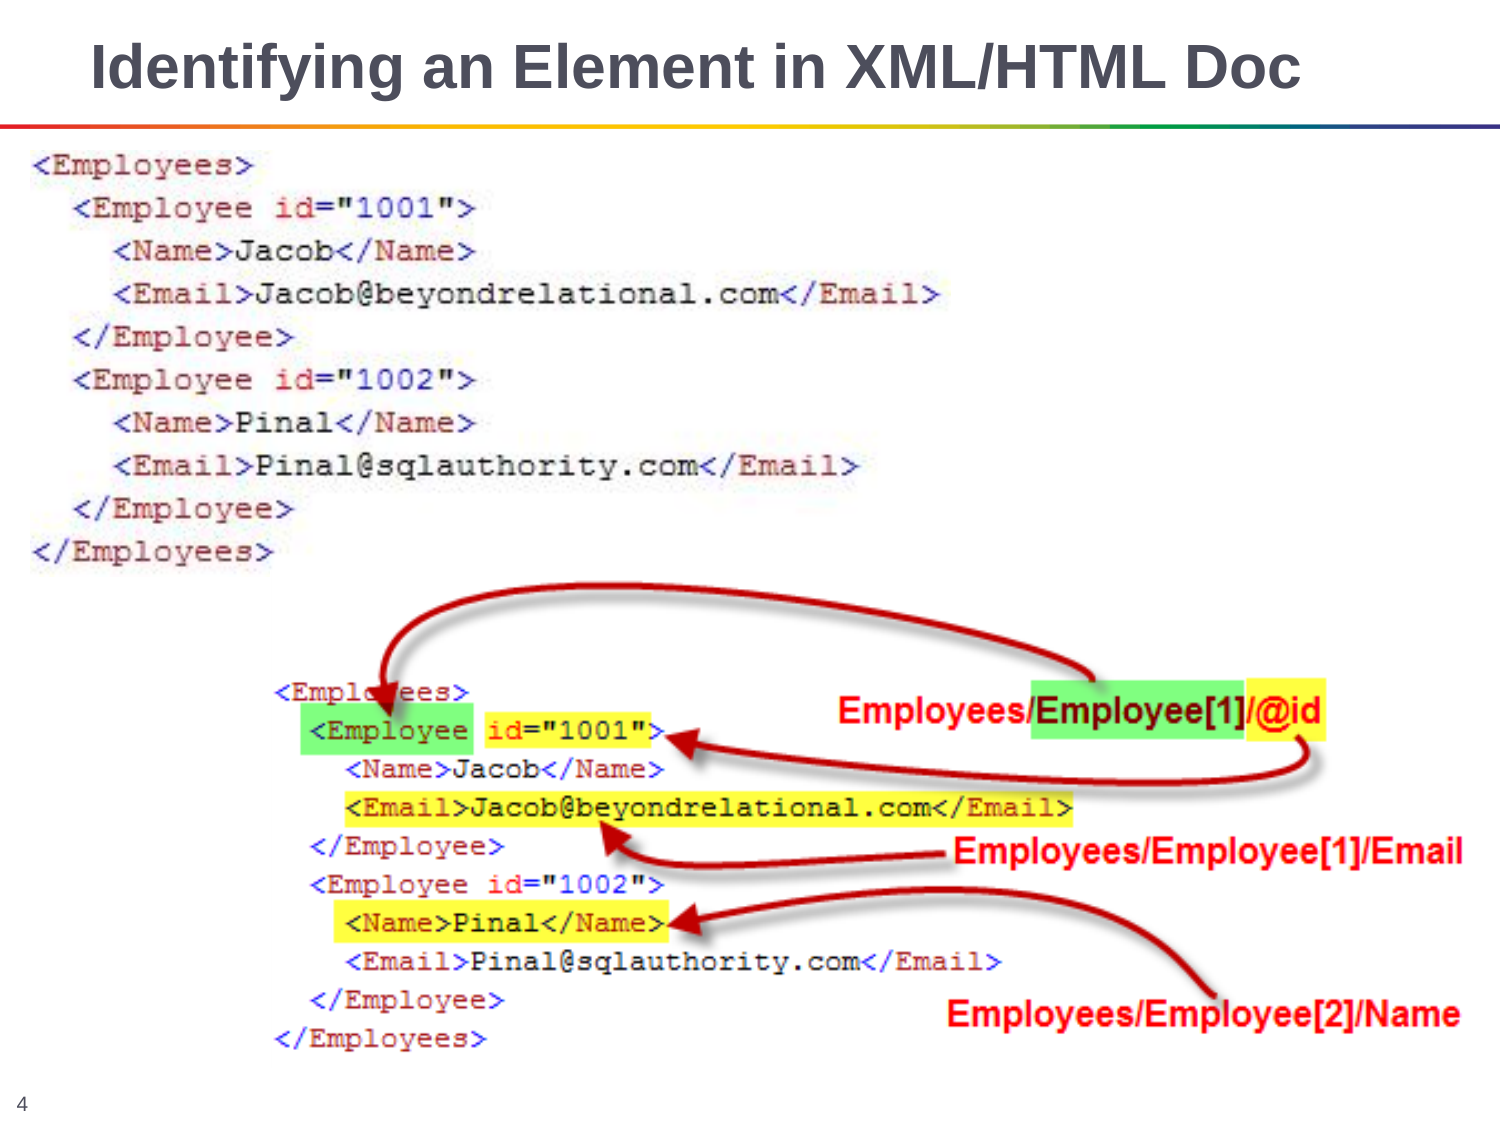

# Identifying an Element in XML/HTML Doc